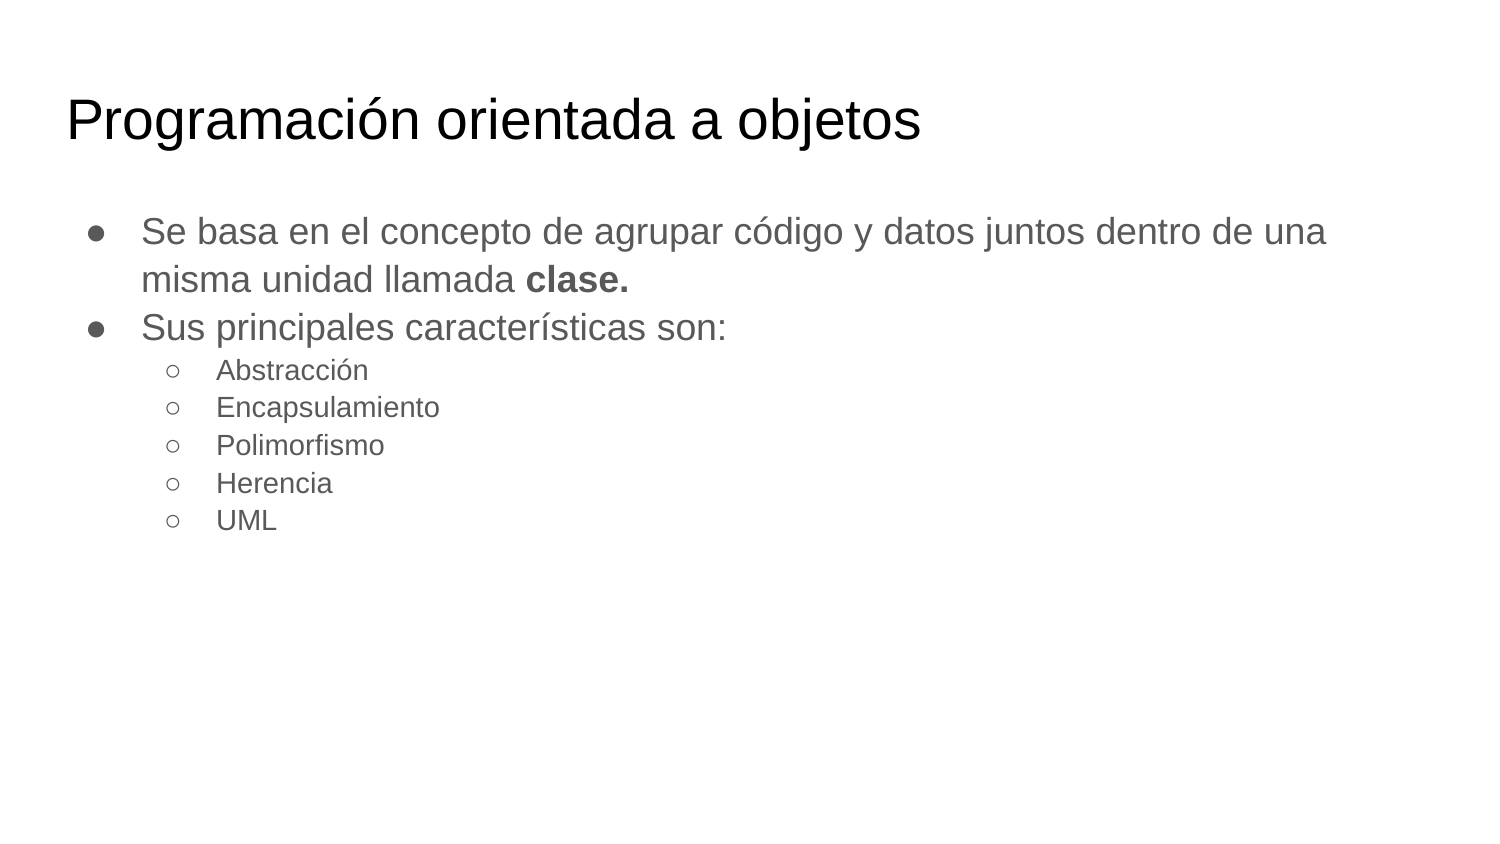

# Programación orientada a objetos
Se basa en el concepto de agrupar código y datos juntos dentro de una misma unidad llamada clase.
Sus principales características son:
Abstracción
Encapsulamiento
Polimorfismo
Herencia
UML